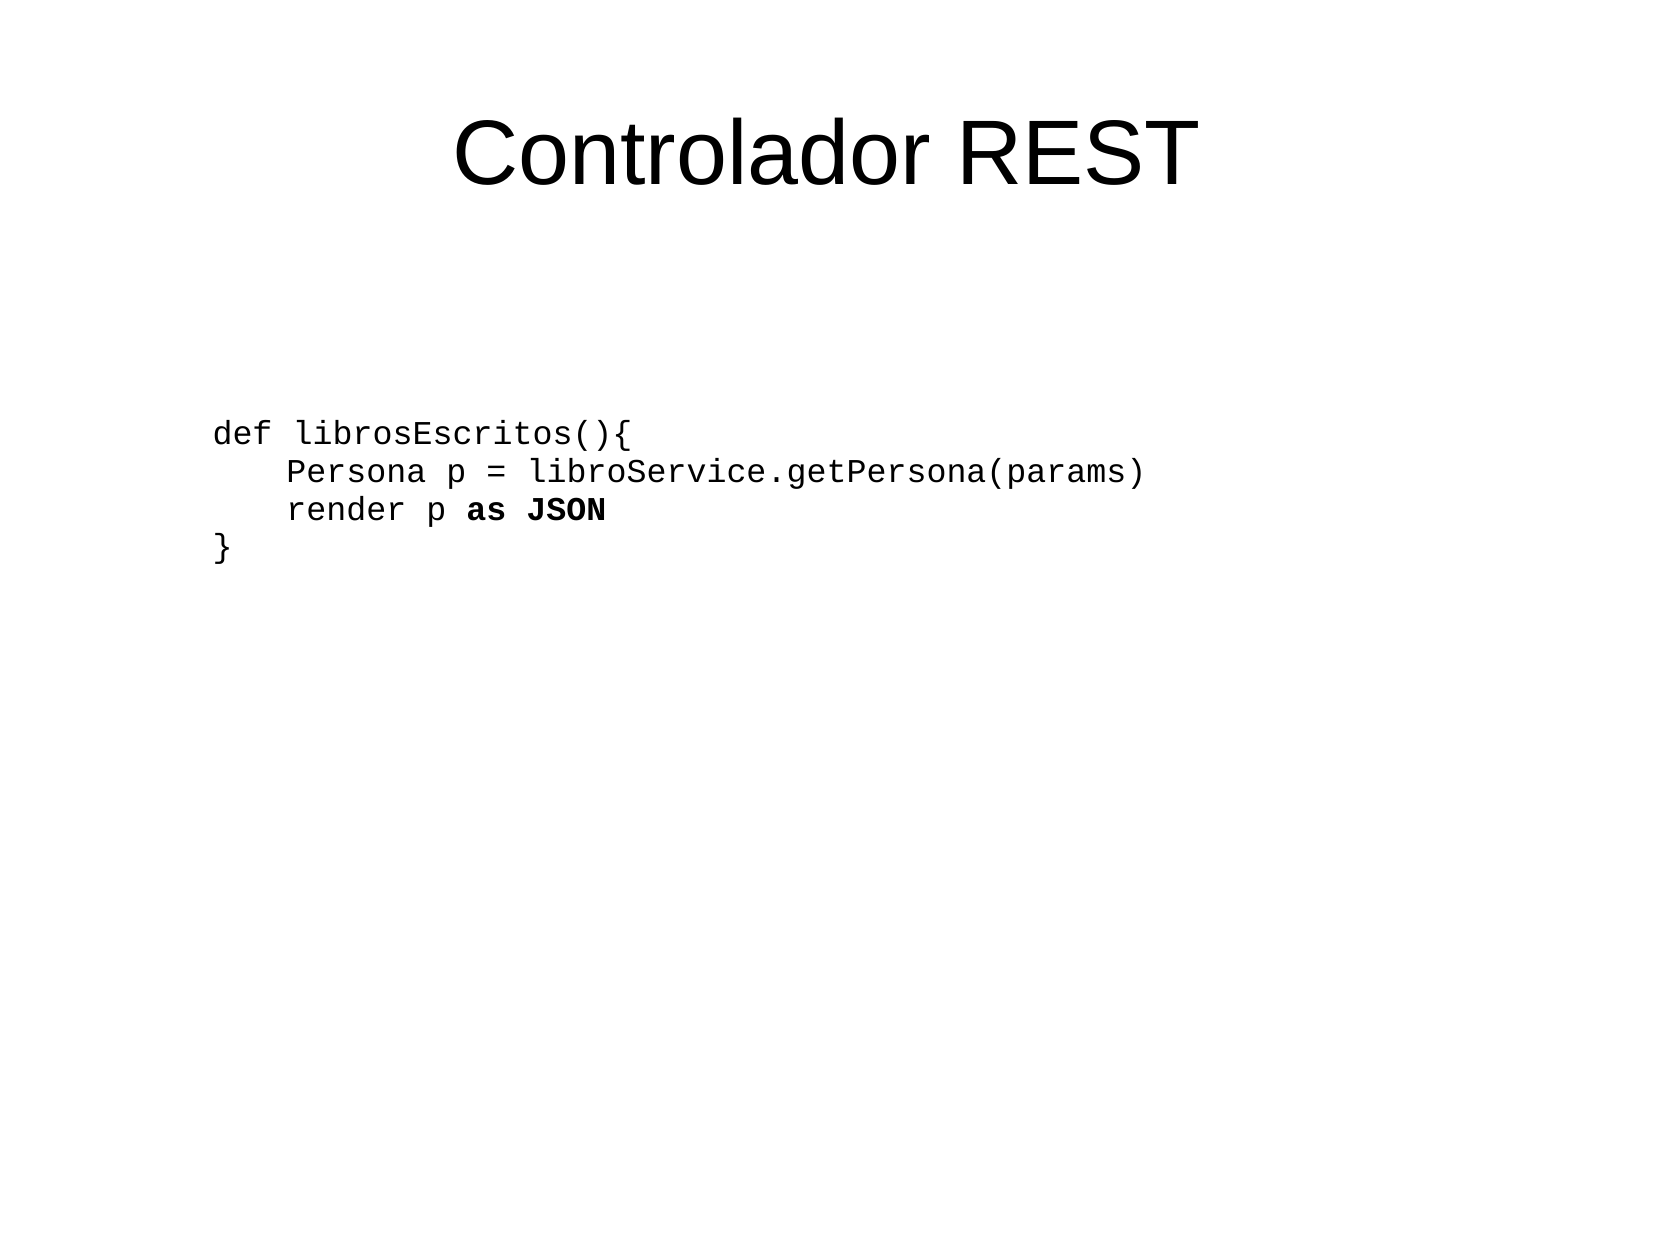

# Controlador REST
def librosEscritos(){
	Persona p = libroService.getPersona(params)
	render p as JSON
}